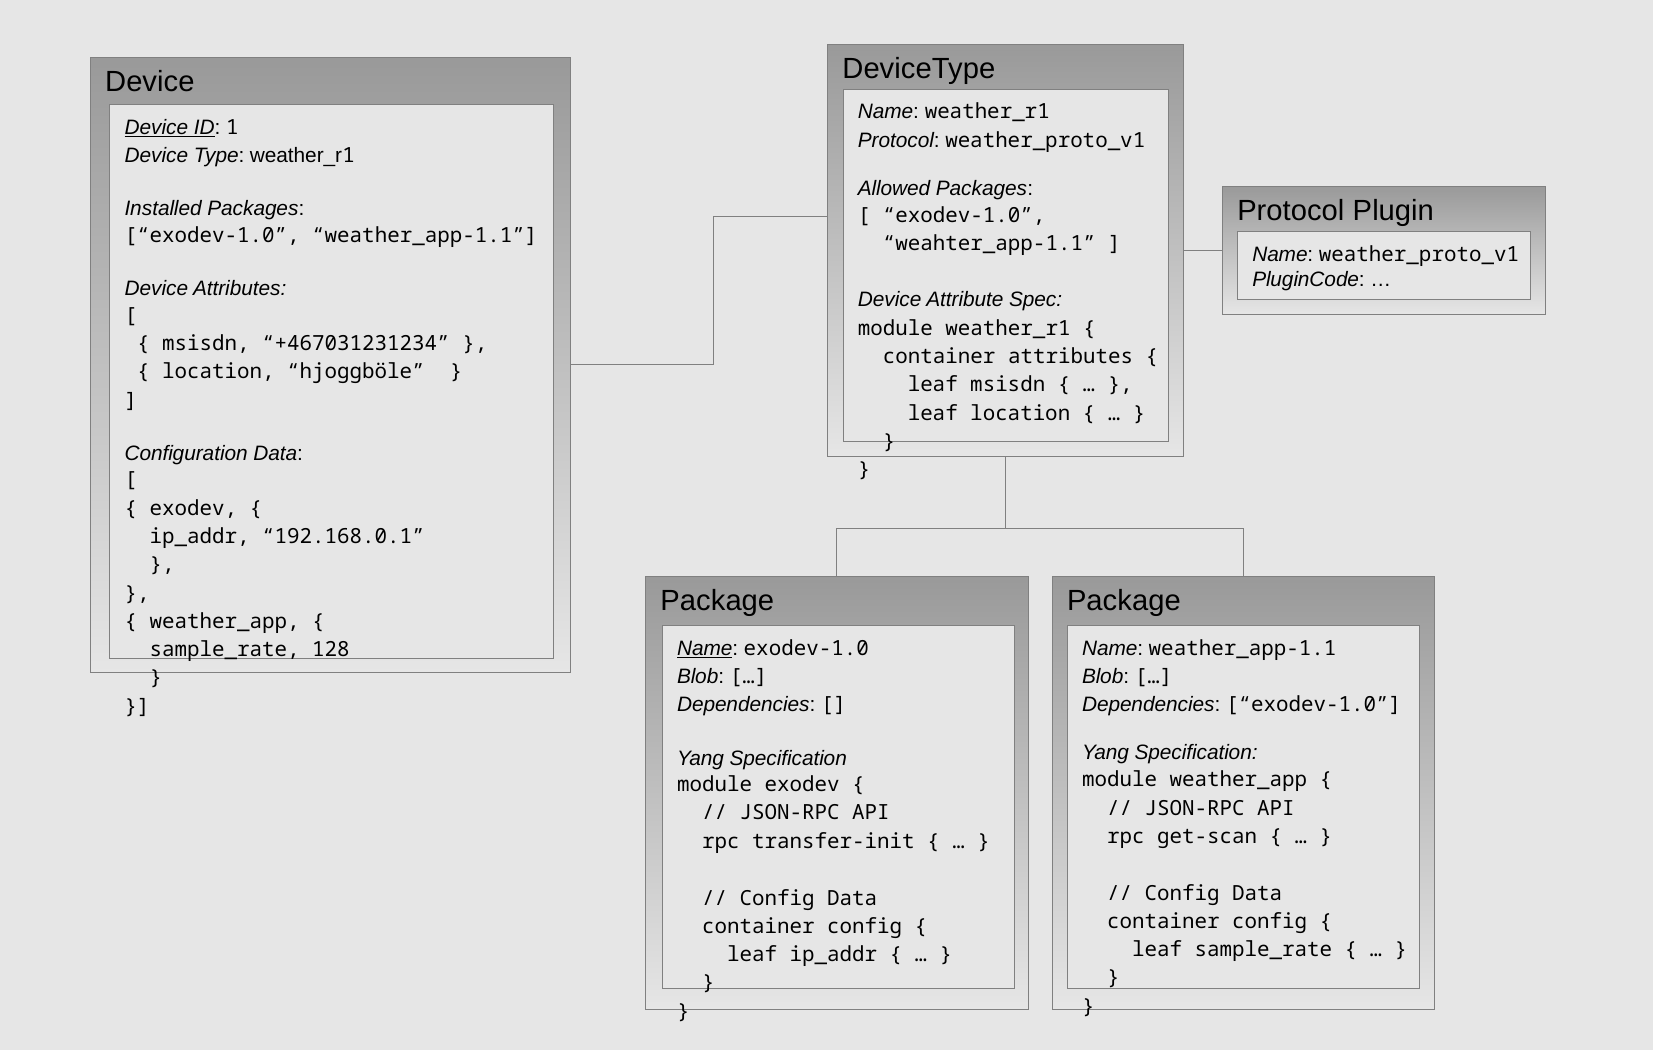

DeviceType
Name: weather_r1
Protocol: weather_proto_v1
Allowed Packages:
[ “exodev-1.0”,
 “weahter_app-1.1” ]
Device Attribute Spec:
module weather_r1 {
 container attributes {
 leaf msisdn { … },
 leaf location { … }
 }
}
Device
Device ID: 1
Device Type: weather_r1
Installed Packages:
[“exodev-1.0”, “weather_app-1.1”]
Device Attributes:
[
 { msisdn, “+467031231234” },
 { location, “hjoggböle” }
]
Configuration Data:
[
{ exodev, {
 ip_addr, “192.168.0.1”
 },
},
{ weather_app, {
 sample_rate, 128
 }
}]
Protocol Plugin
Name: weather_proto_v1
PluginCode: …
Package
Name: exodev-1.0
Blob: […]
Dependencies: []
Yang Specification
module exodev {
 // JSON-RPC API
 rpc transfer-init { … }
 // Config Data
 container config {
 leaf ip_addr { … }
 }
}
Package
Name: weather_app-1.1
Blob: […]
Dependencies: [“exodev-1.0”]
Yang Specification:
module weather_app {
 // JSON-RPC API
 rpc get-scan { … }
 // Config Data
 container config {
 leaf sample_rate { … }
 }
}